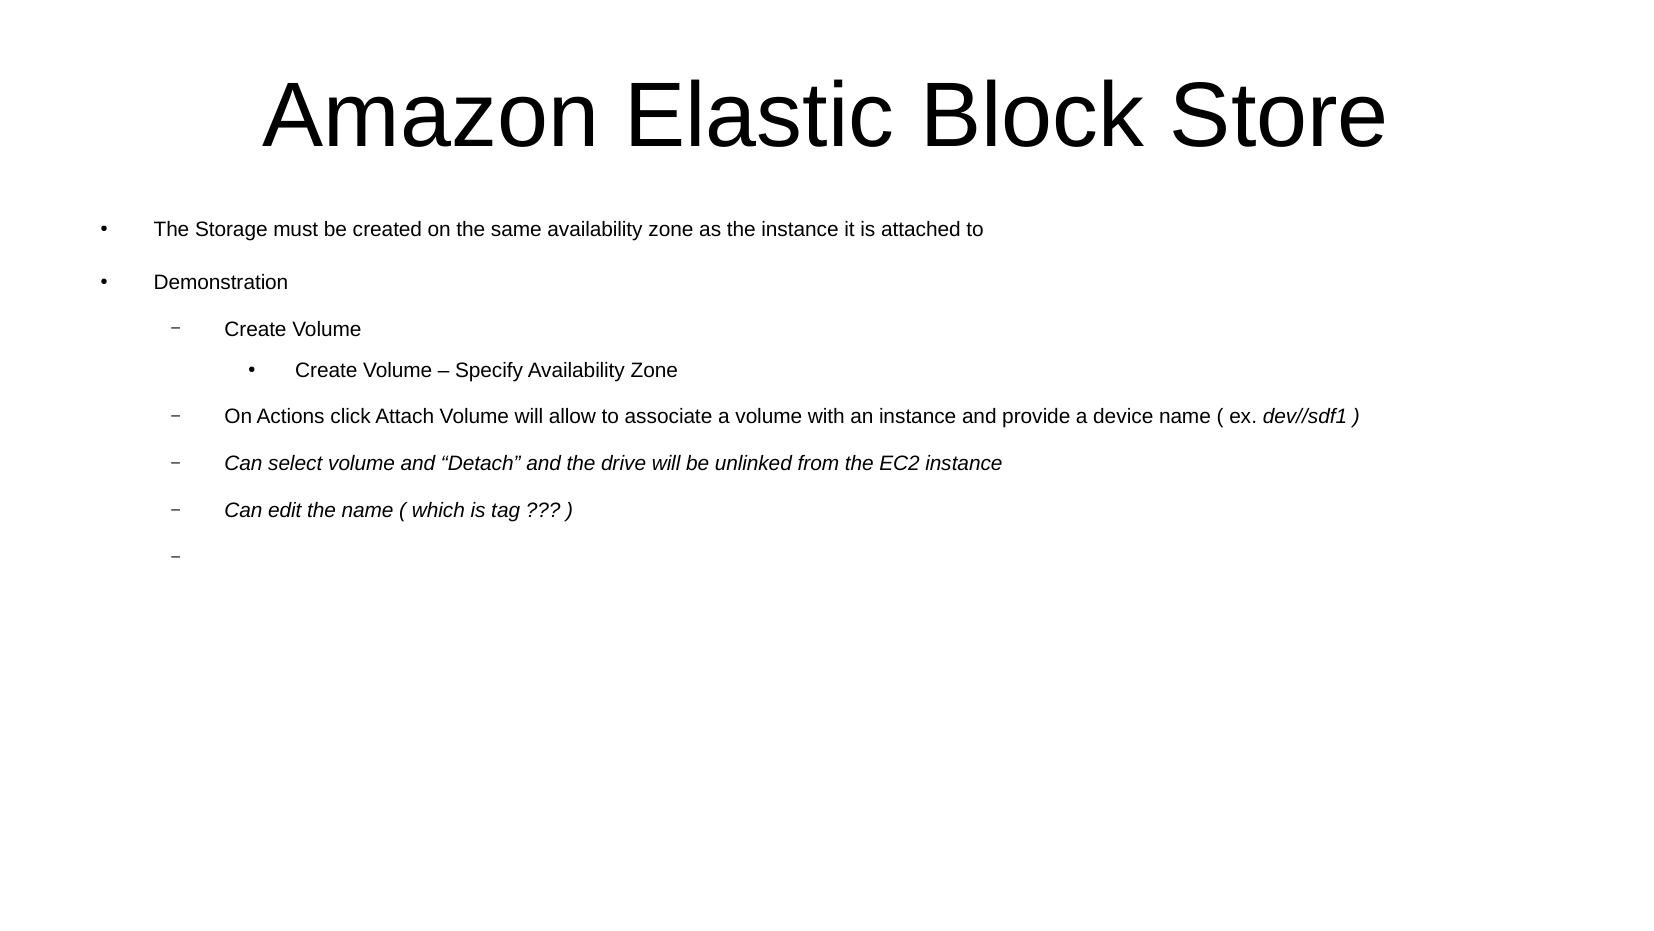

# Amazon Elastic Block Store
The Storage must be created on the same availability zone as the instance it is attached to
Demonstration
Create Volume
Create Volume – Specify Availability Zone
On Actions click Attach Volume will allow to associate a volume with an instance and provide a device name ( ex. dev//sdf1 )
Can select volume and “Detach” and the drive will be unlinked from the EC2 instance
Can edit the name ( which is tag ??? )